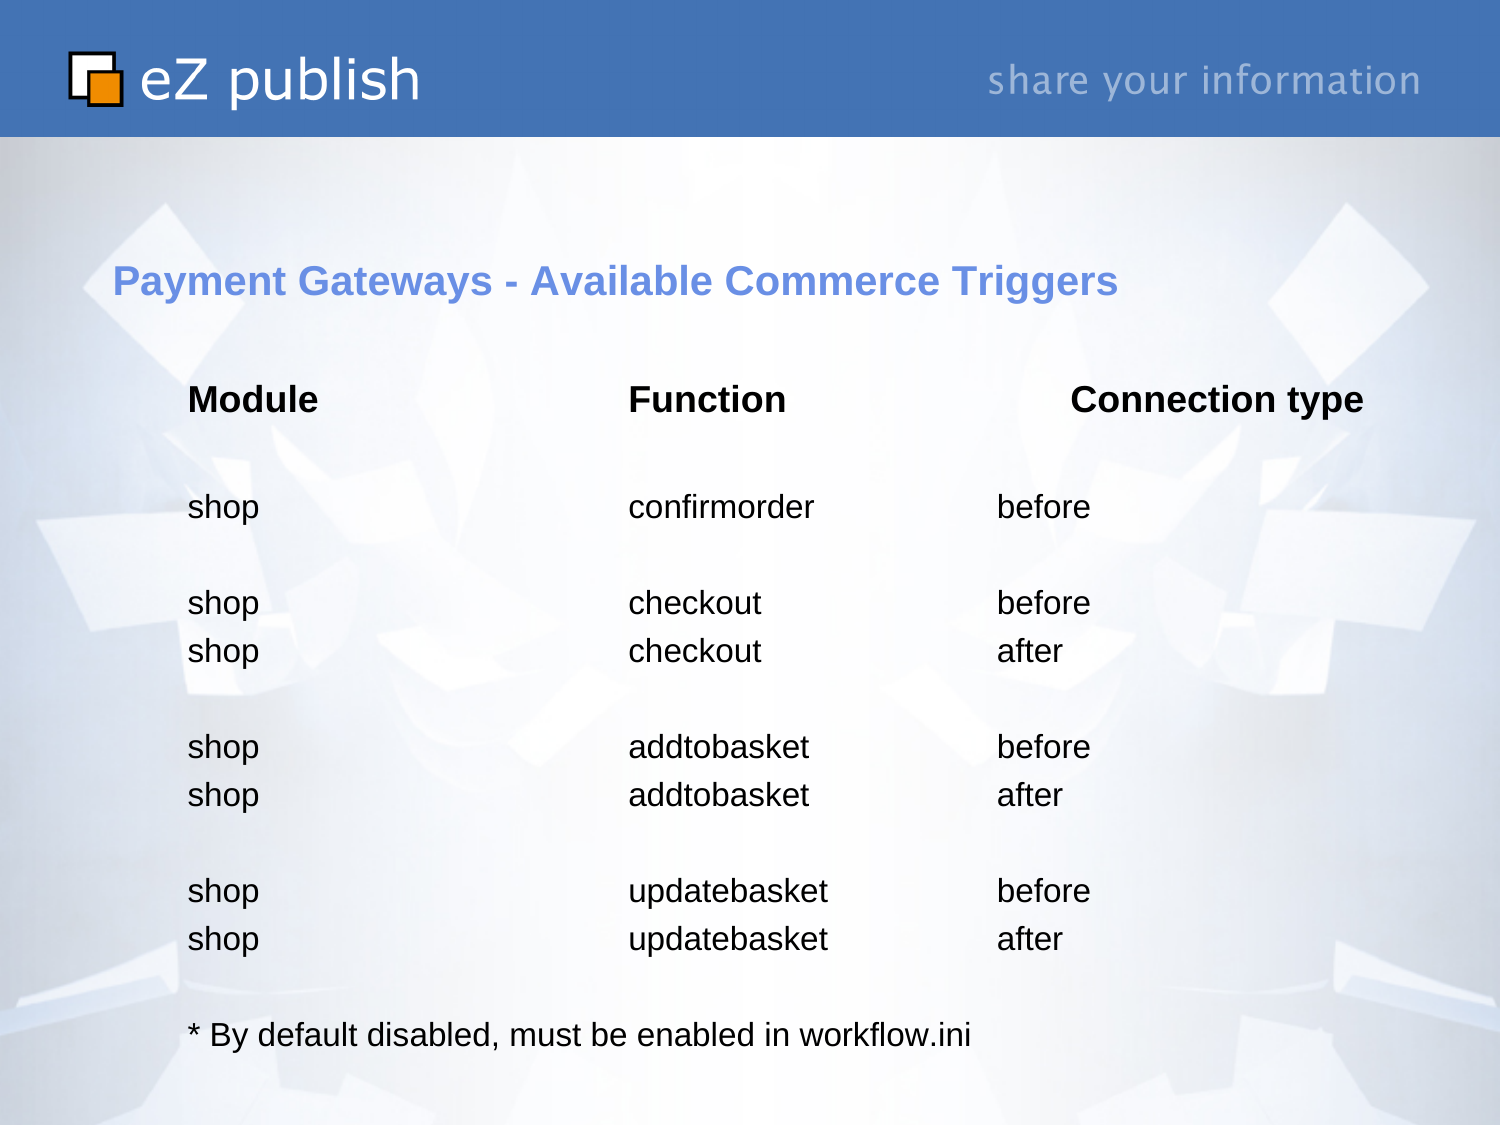

# Payment Gateways - Available Commerce Triggers
Module					Function				Connection type
shop 					confirmorder		 	before
shop 					checkout 				before
shop 					checkout 				after
shop 					addtobasket 			before
shop 					addtobasket 			after
shop 					updatebasket 			before
shop 					updatebasket 			after
* By default disabled, must be enabled in workflow.ini